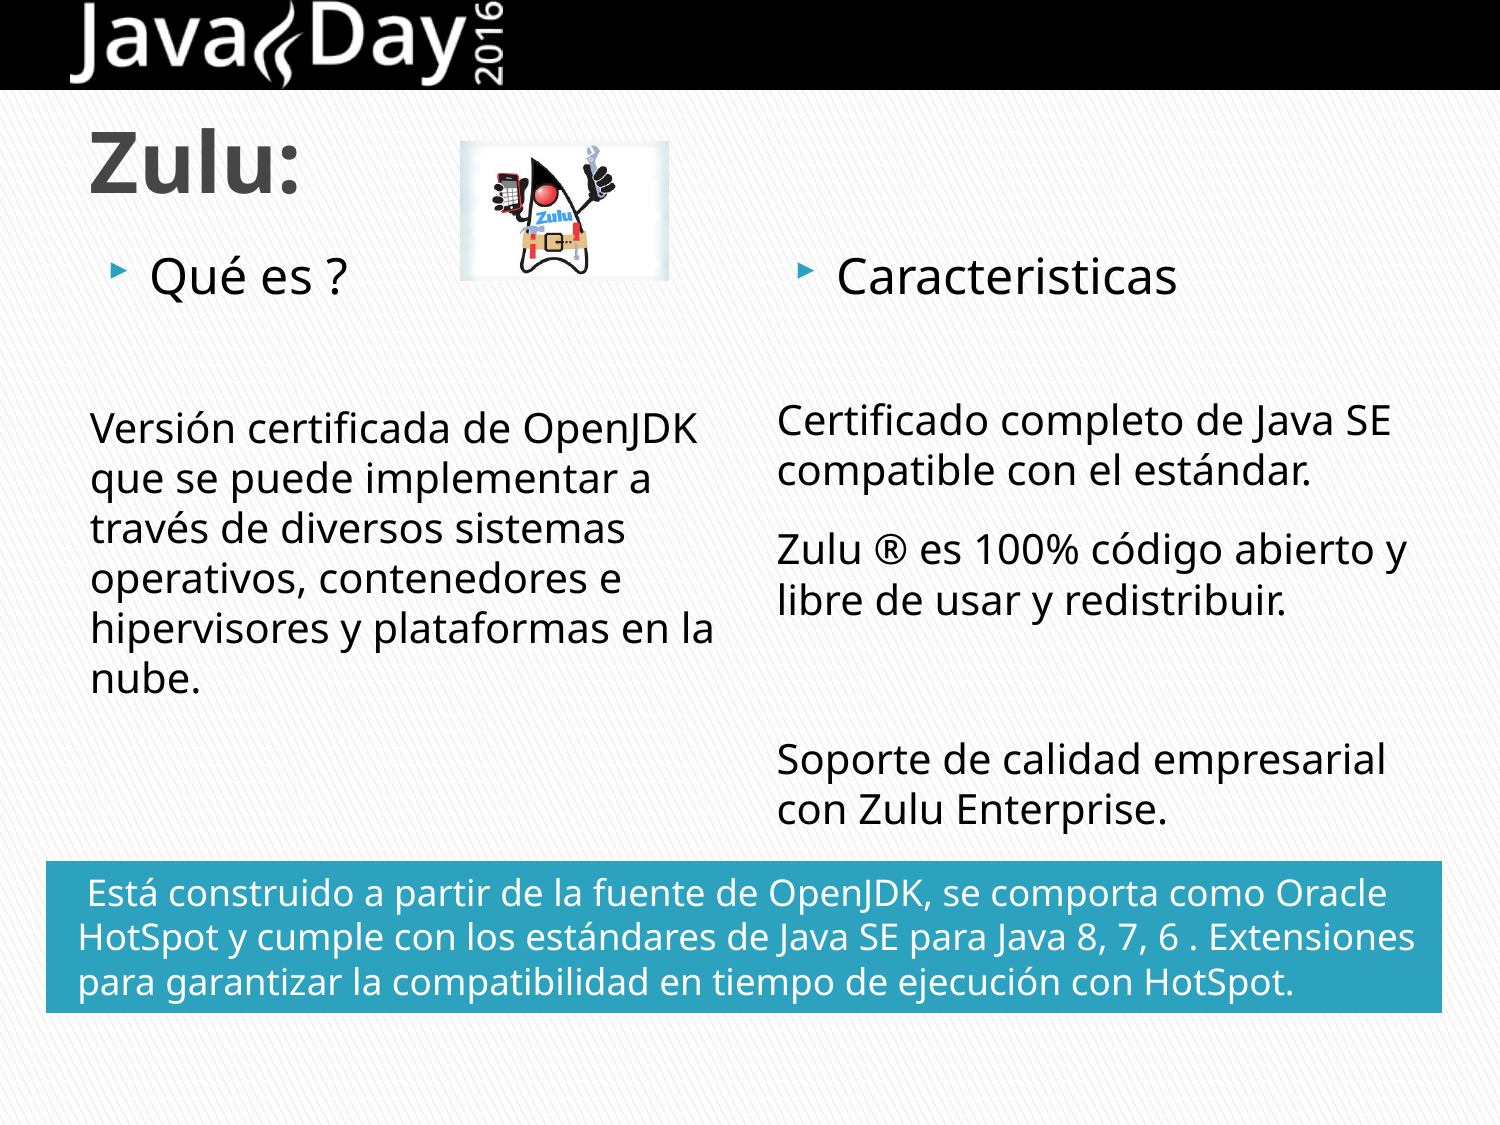

# Zulu:
Qué es ?
Versión certificada de OpenJDK que se puede implementar a través de diversos sistemas operativos, contenedores e hipervisores y plataformas en la nube.
Caracteristicas
Certificado completo de Java SE compatible con el estándar.
Zulu ® es 100% código abierto y libre de usar y redistribuir.
Soporte de calidad empresarial con Zulu Enterprise.
 Está construido a partir de la fuente de OpenJDK, se comporta como Oracle HotSpot y cumple con los estándares de Java SE para Java 8, 7, 6 . Extensiones para garantizar la compatibilidad en tiempo de ejecución con HotSpot.